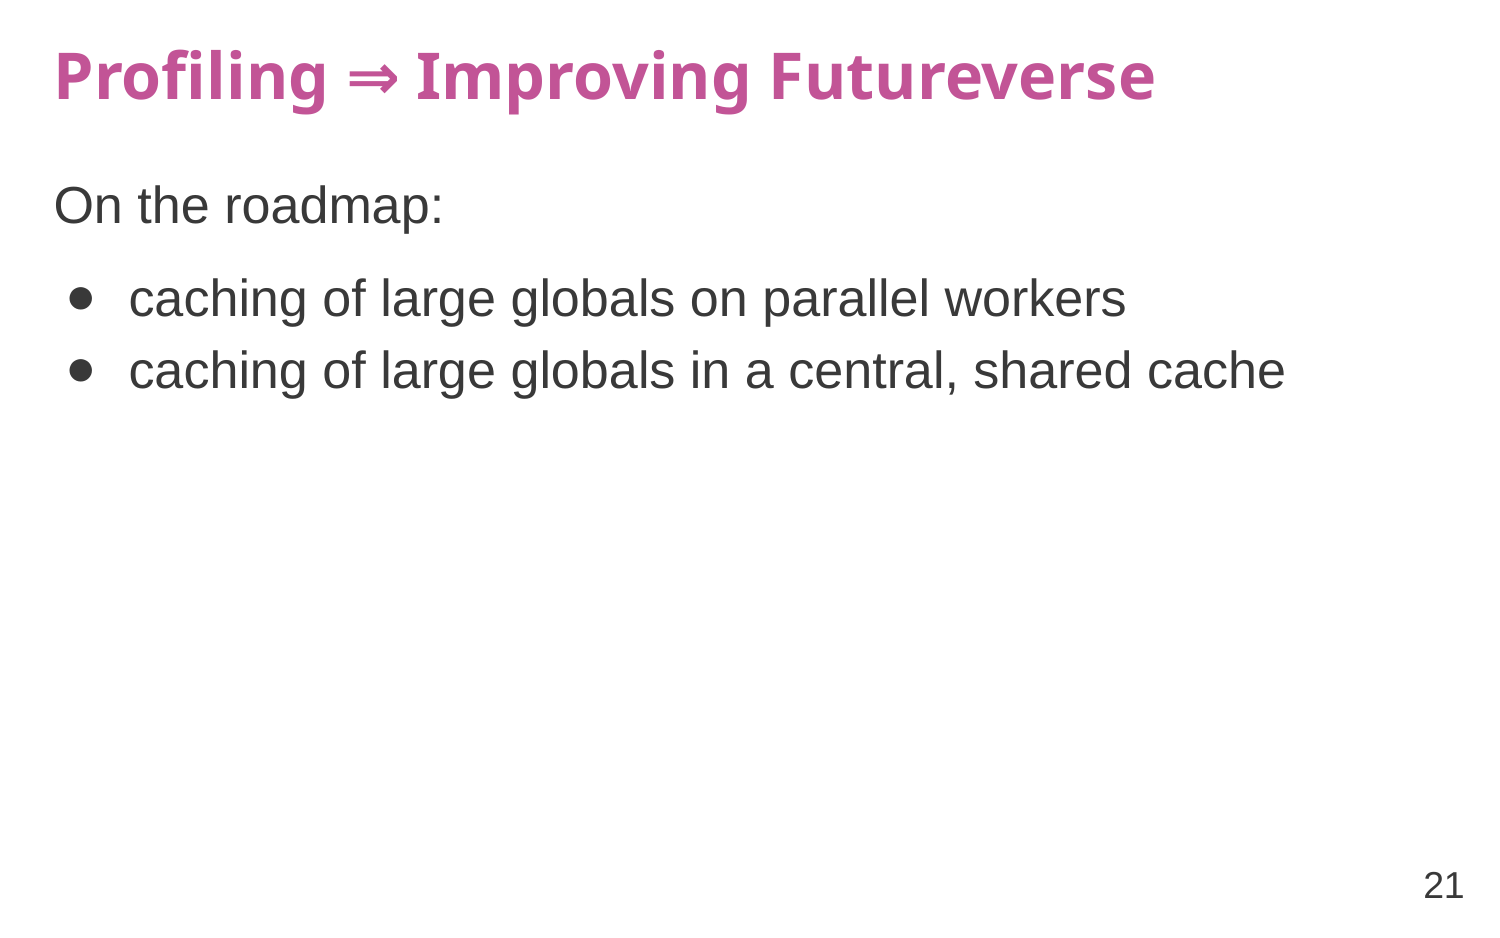

# Profiling ⇒ Improving Futureverse
On the roadmap:
caching of large globals on parallel workers
caching of large globals in a central, shared cache